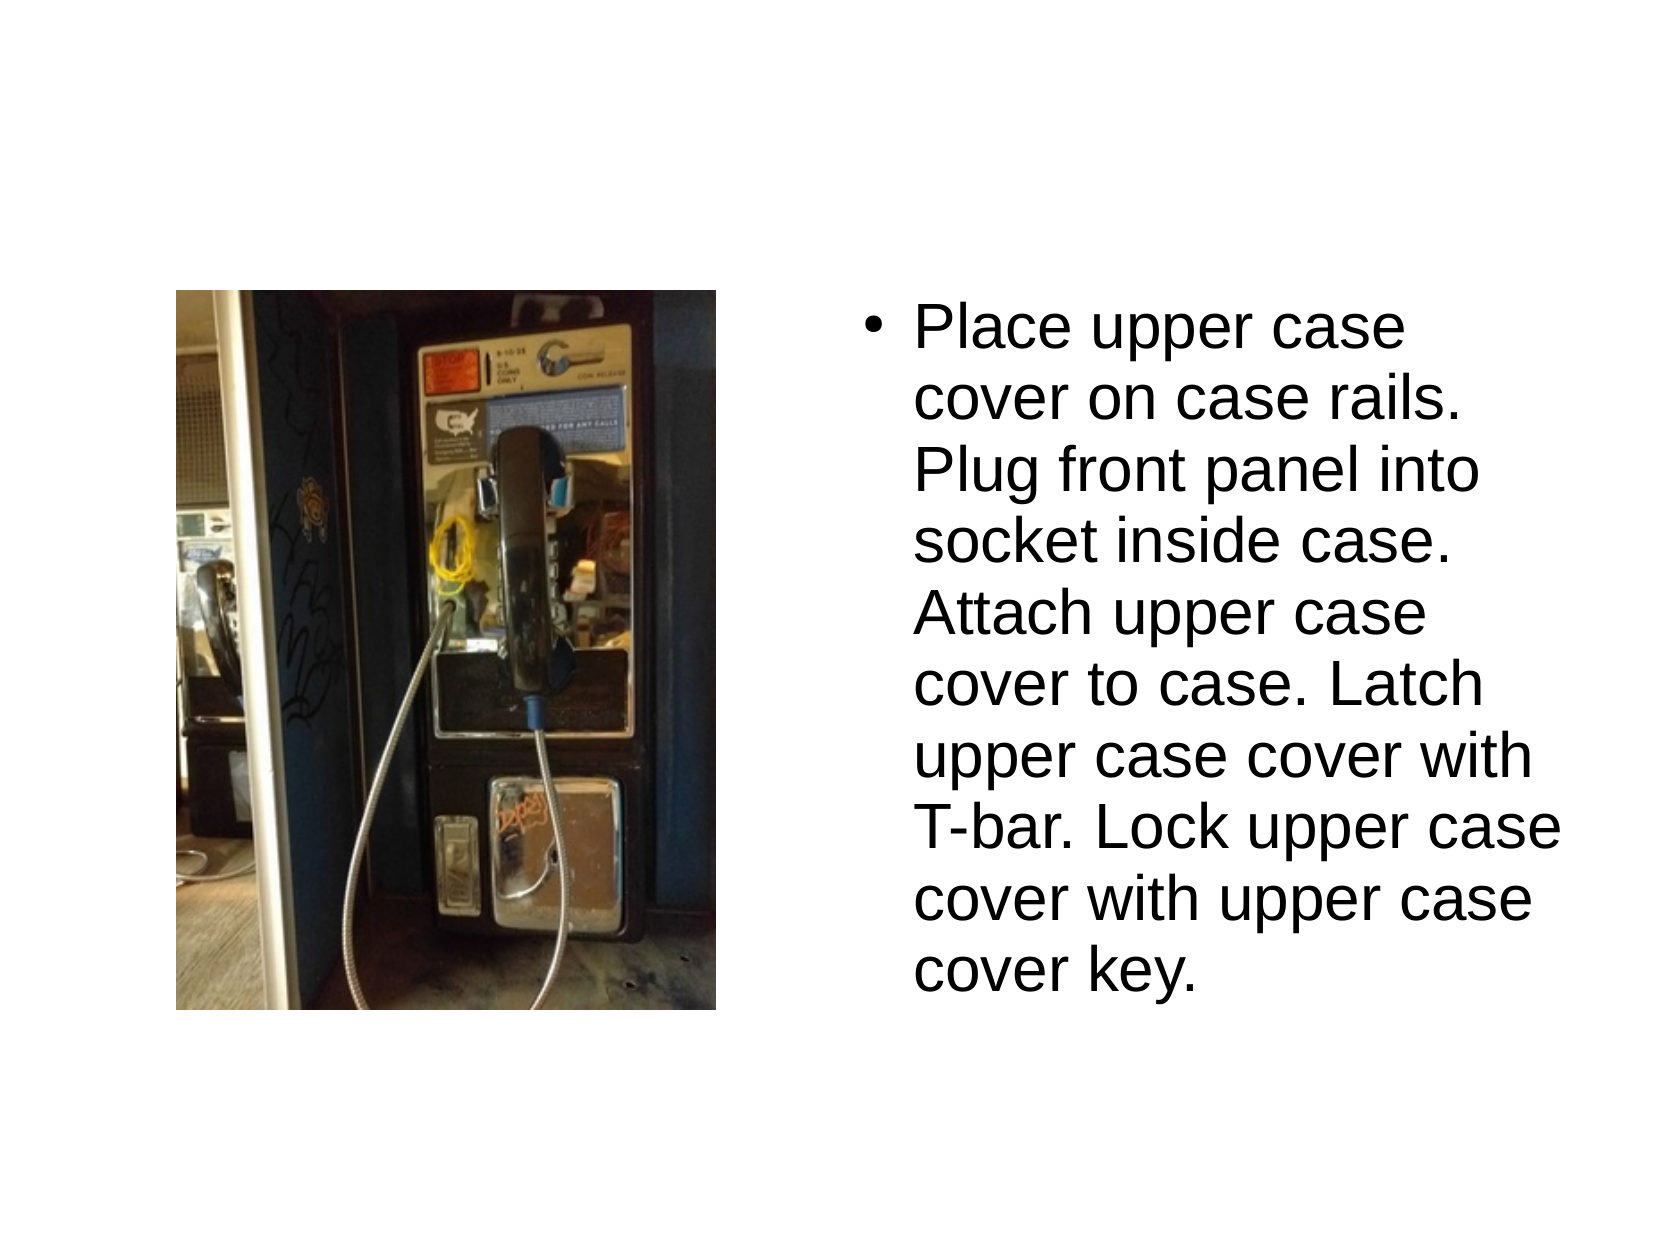

#
Place upper case cover on case rails. Plug front panel into socket inside case. Attach upper case cover to case. Latch upper case cover with T-bar. Lock upper case cover with upper case cover key.